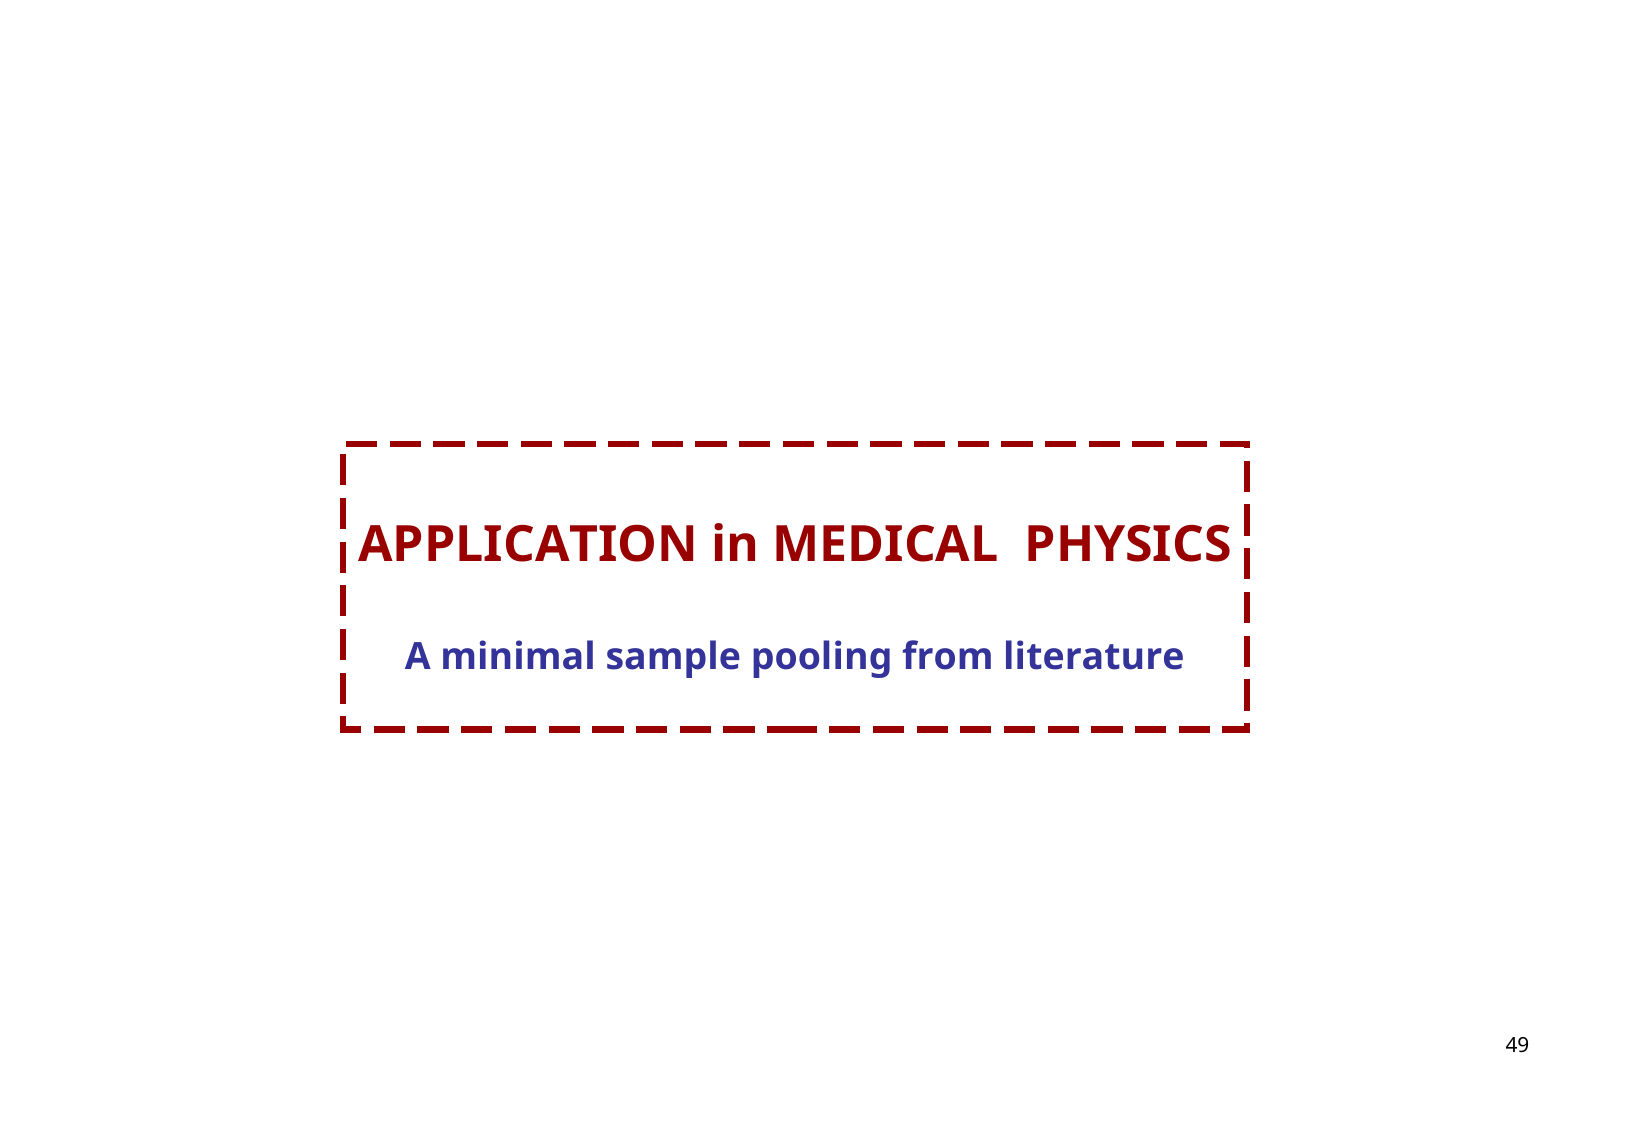

APPLICATION in MEDICAL PHYSICS
A minimal sample pooling from literature
49